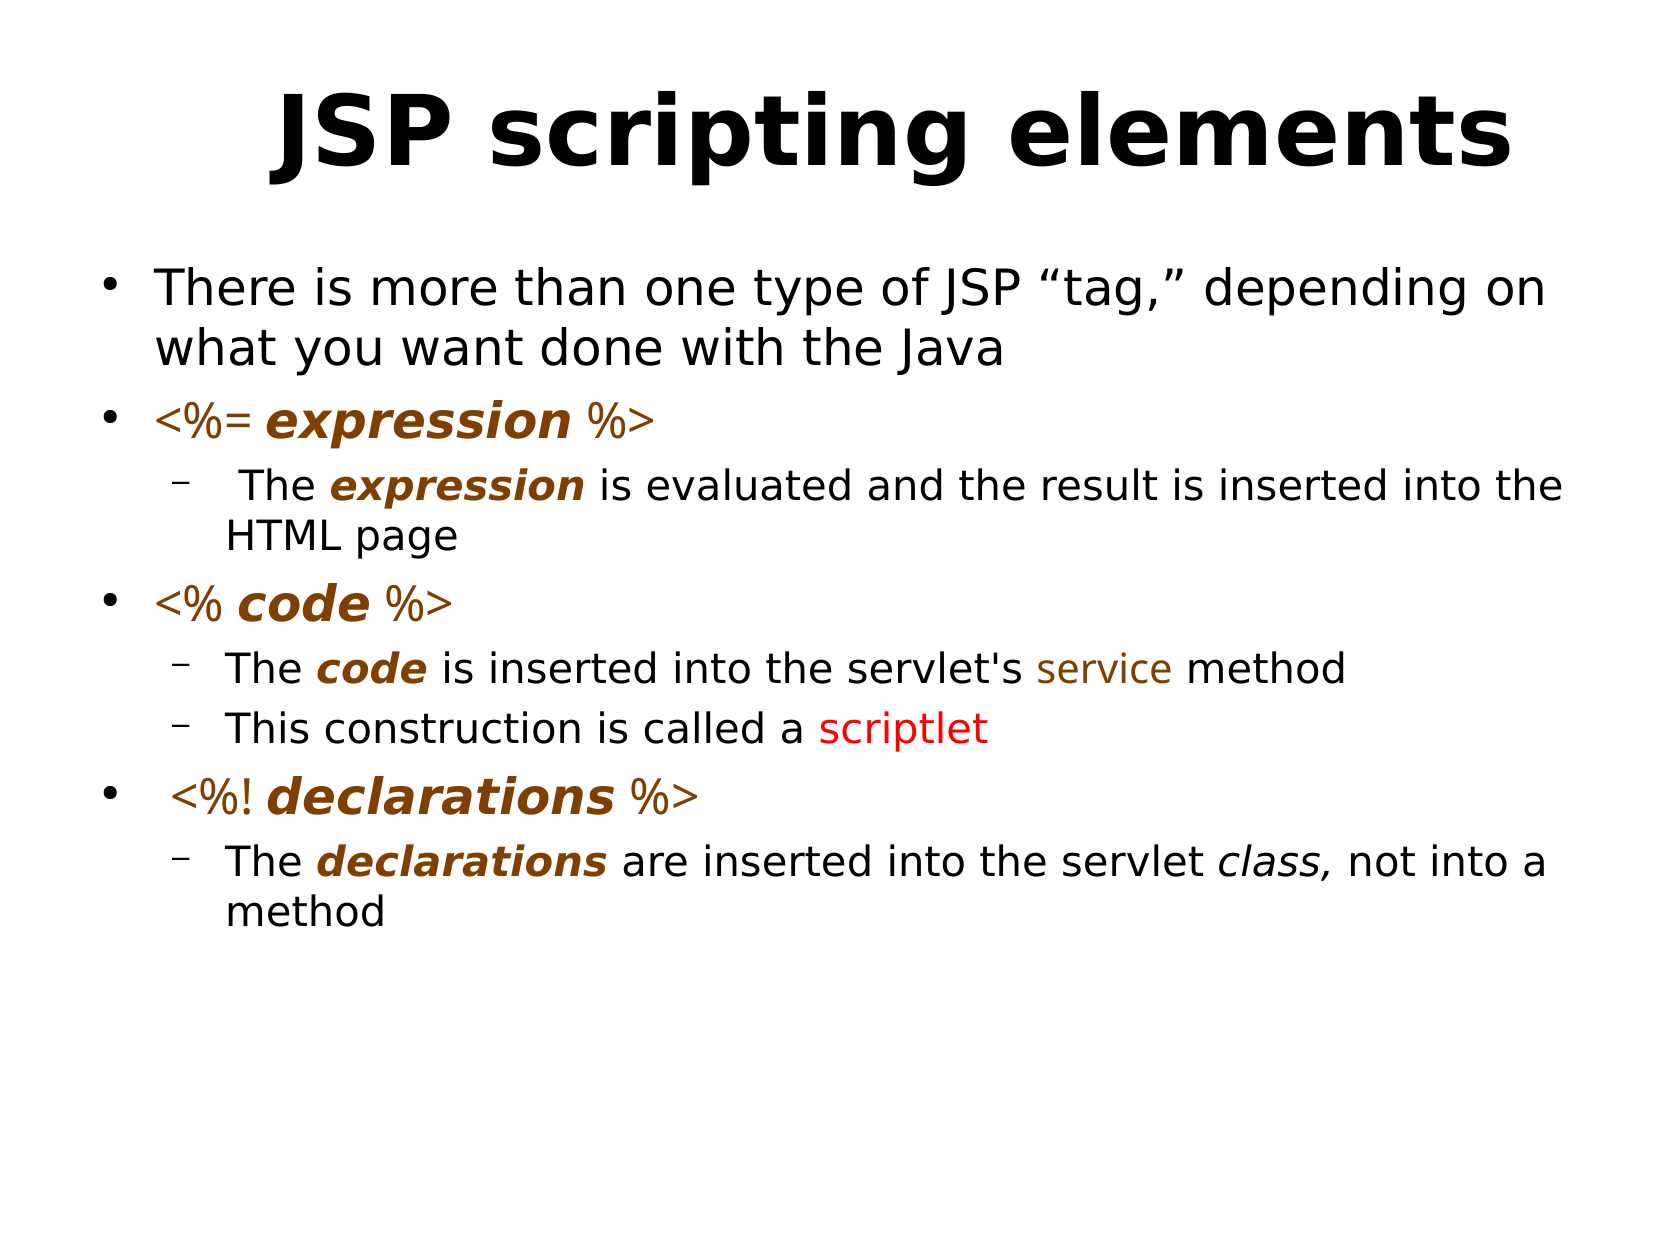

# JSP scripting elements
There is more than one type of JSP “tag,” depending on what you want done with the Java
<%= expression %>
 The expression is evaluated and the result is inserted into the HTML page
<% code %>
The code is inserted into the servlet's service method
This construction is called a scriptlet
 <%! declarations %>
The declarations are inserted into the servlet class, not into a method